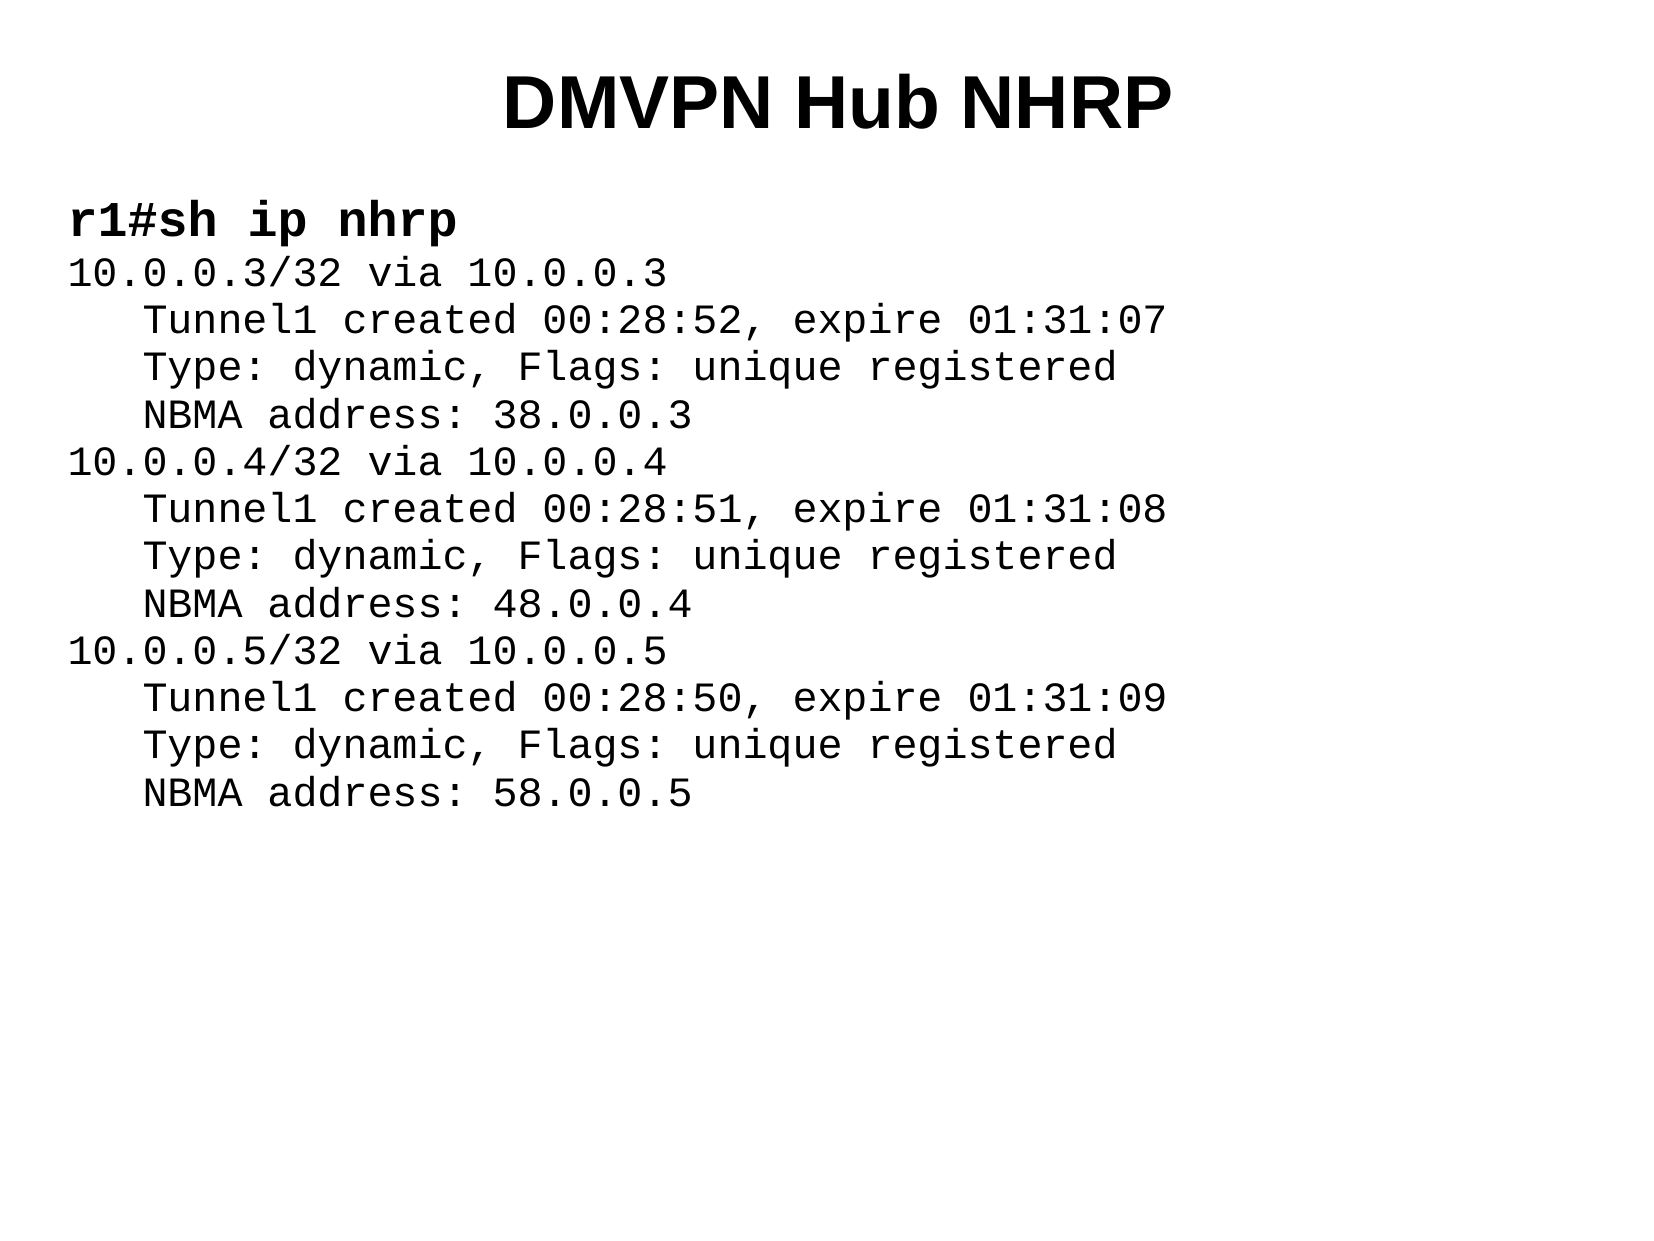

DMVPN Hub NHRP
# r1#sh ip nhrp
10.0.0.3/32 via 10.0.0.3
 Tunnel1 created 00:28:52, expire 01:31:07
 Type: dynamic, Flags: unique registered
 NBMA address: 38.0.0.3
10.0.0.4/32 via 10.0.0.4
 Tunnel1 created 00:28:51, expire 01:31:08
 Type: dynamic, Flags: unique registered
 NBMA address: 48.0.0.4
10.0.0.5/32 via 10.0.0.5
 Tunnel1 created 00:28:50, expire 01:31:09
 Type: dynamic, Flags: unique registered
 NBMA address: 58.0.0.5